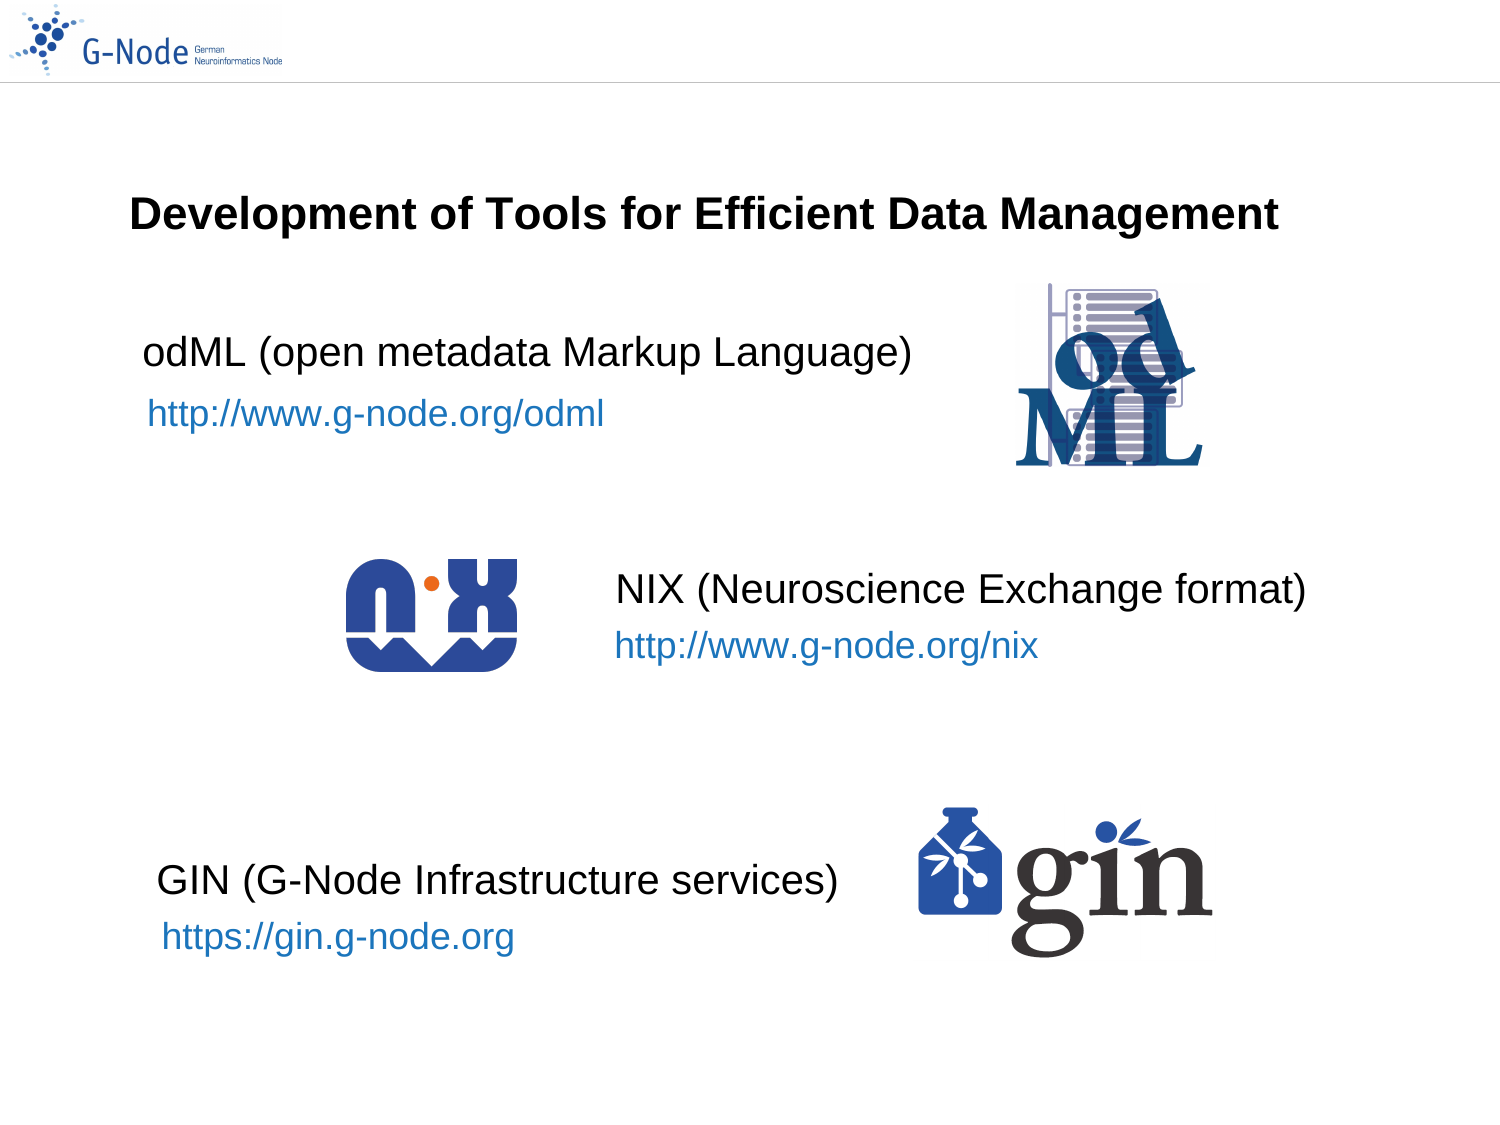

Development of Tools for Efficient Data Management
odML (open metadata Markup Language)
http://www.g-node.org/odml
NIX (Neuroscience Exchange format)
http://www.g-node.org/nix
GIN (G-Node Infrastructure services)
https://gin.g-node.org